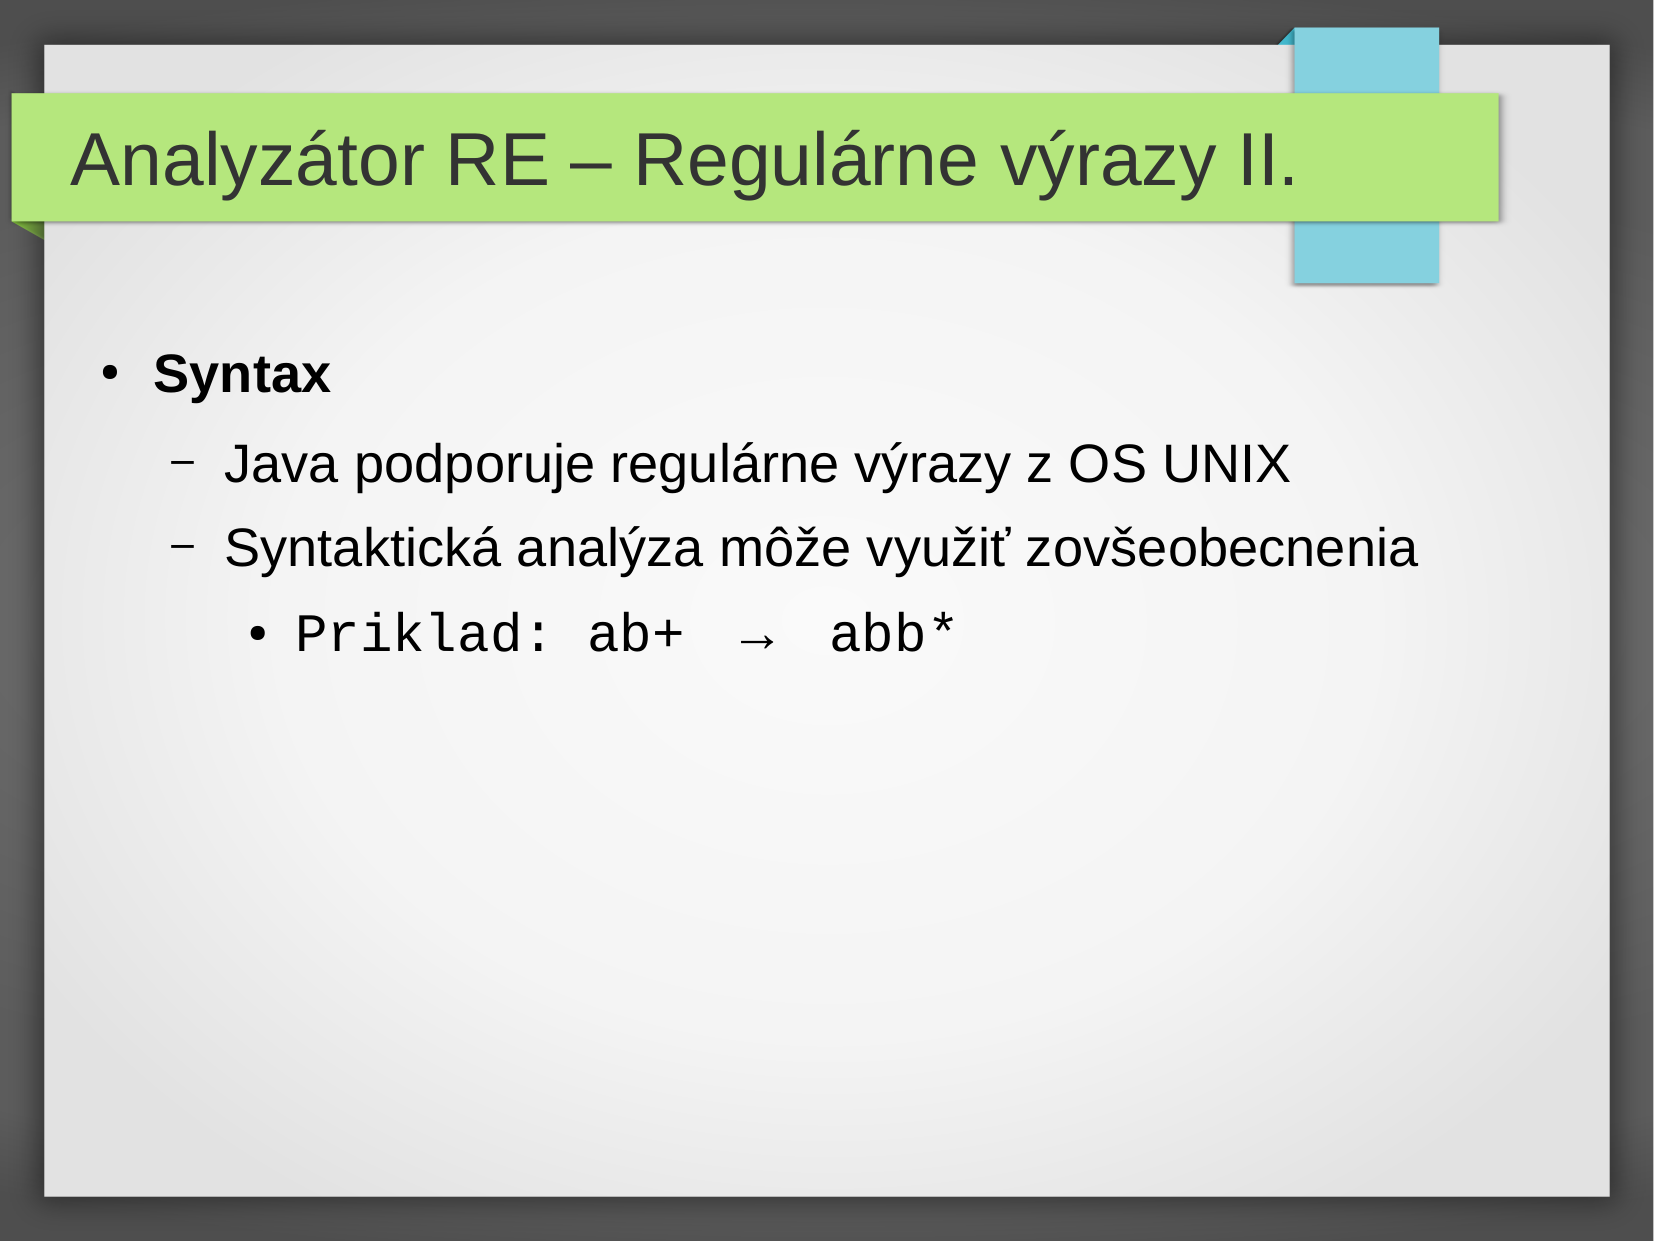

# Analyzátor RE – Regulárne výrazy II.
Syntax
Java podporuje regulárne výrazy z OS UNIX
Syntaktická analýza môže využiť zovšeobecnenia
Priklad: ab+ → abb*